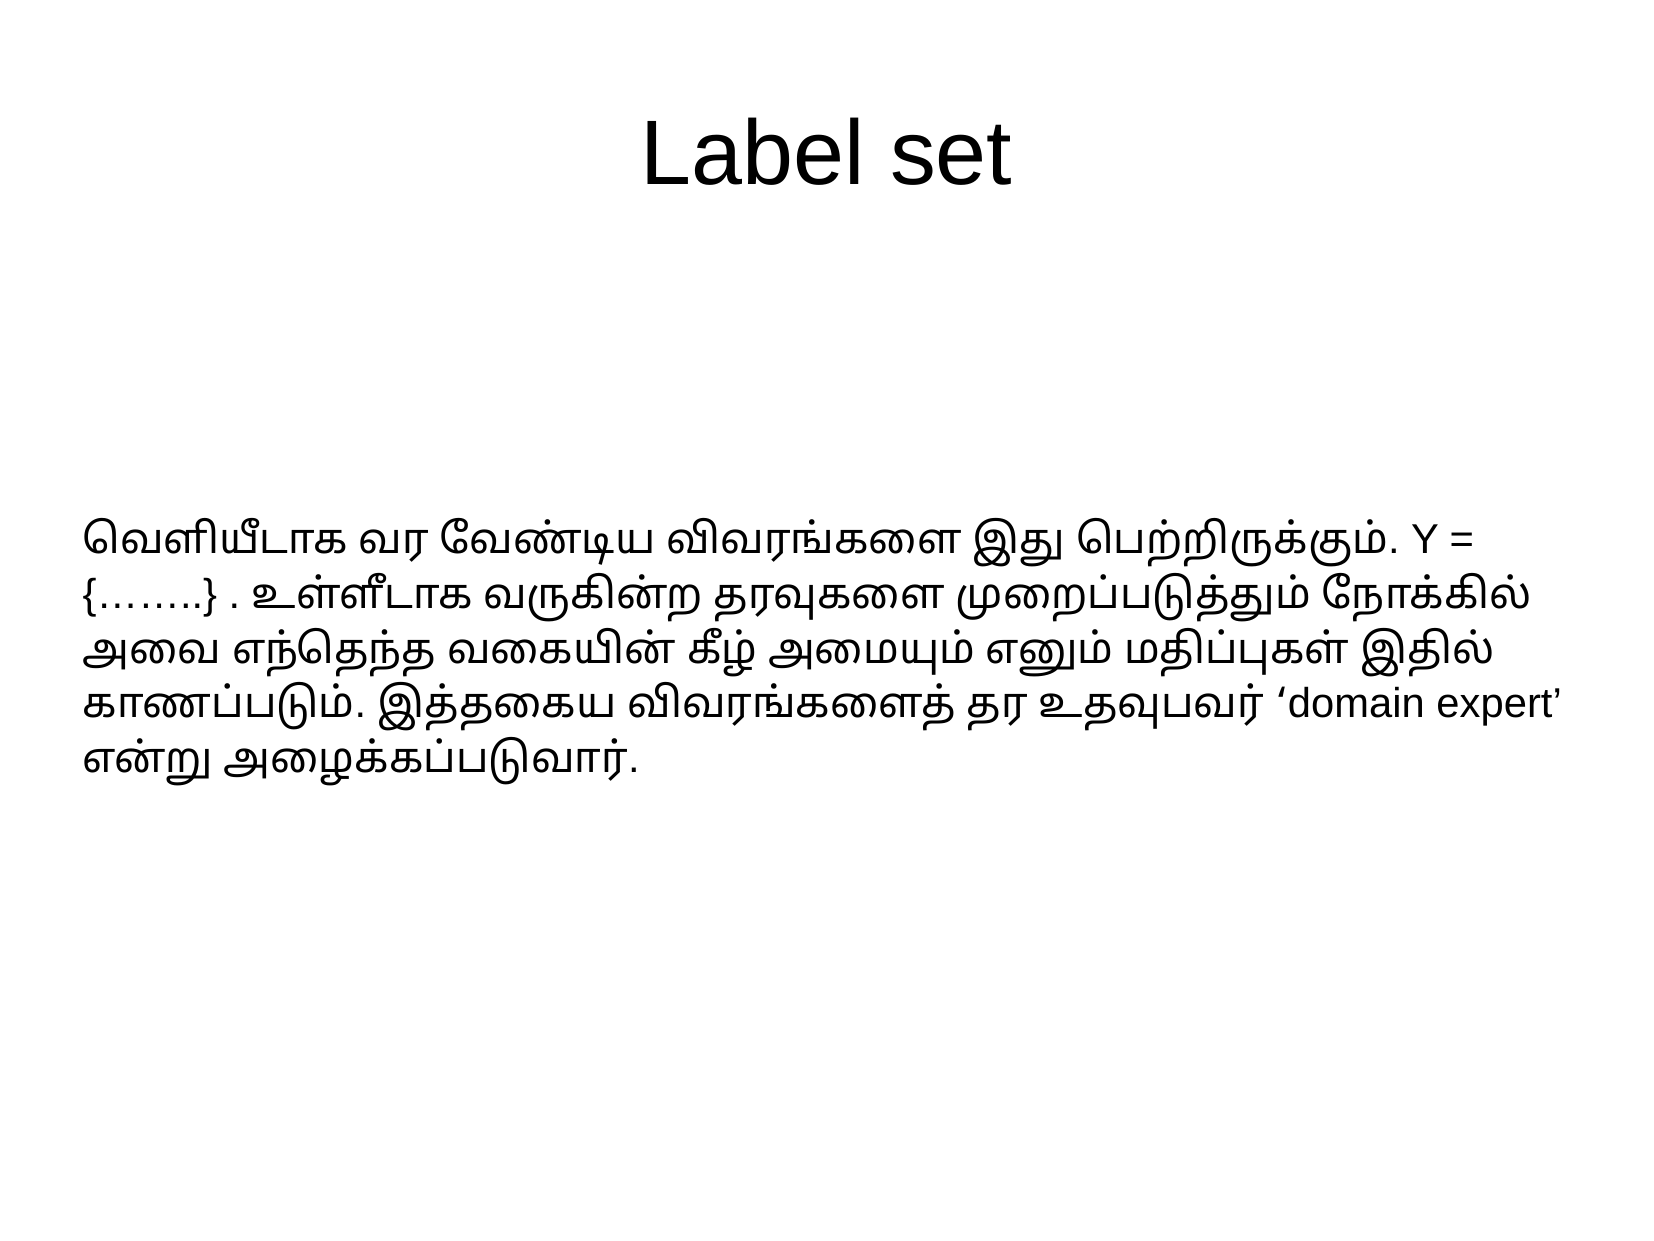

# Label set
வெளியீடாக வர வேண்டிய விவரங்களை இது பெற்றிருக்கும். Y = {……..} . உள்ளீடாக வருகின்ற தரவுகளை முறைப்படுத்தும் நோக்கில் அவை எந்தெந்த வகையின் கீழ் அமையும் எனும் மதிப்புகள் இதில் காணப்படும். இத்தகைய விவரங்களைத் தர உதவுபவர் ‘domain expert’ என்று அழைக்கப்படுவார்.